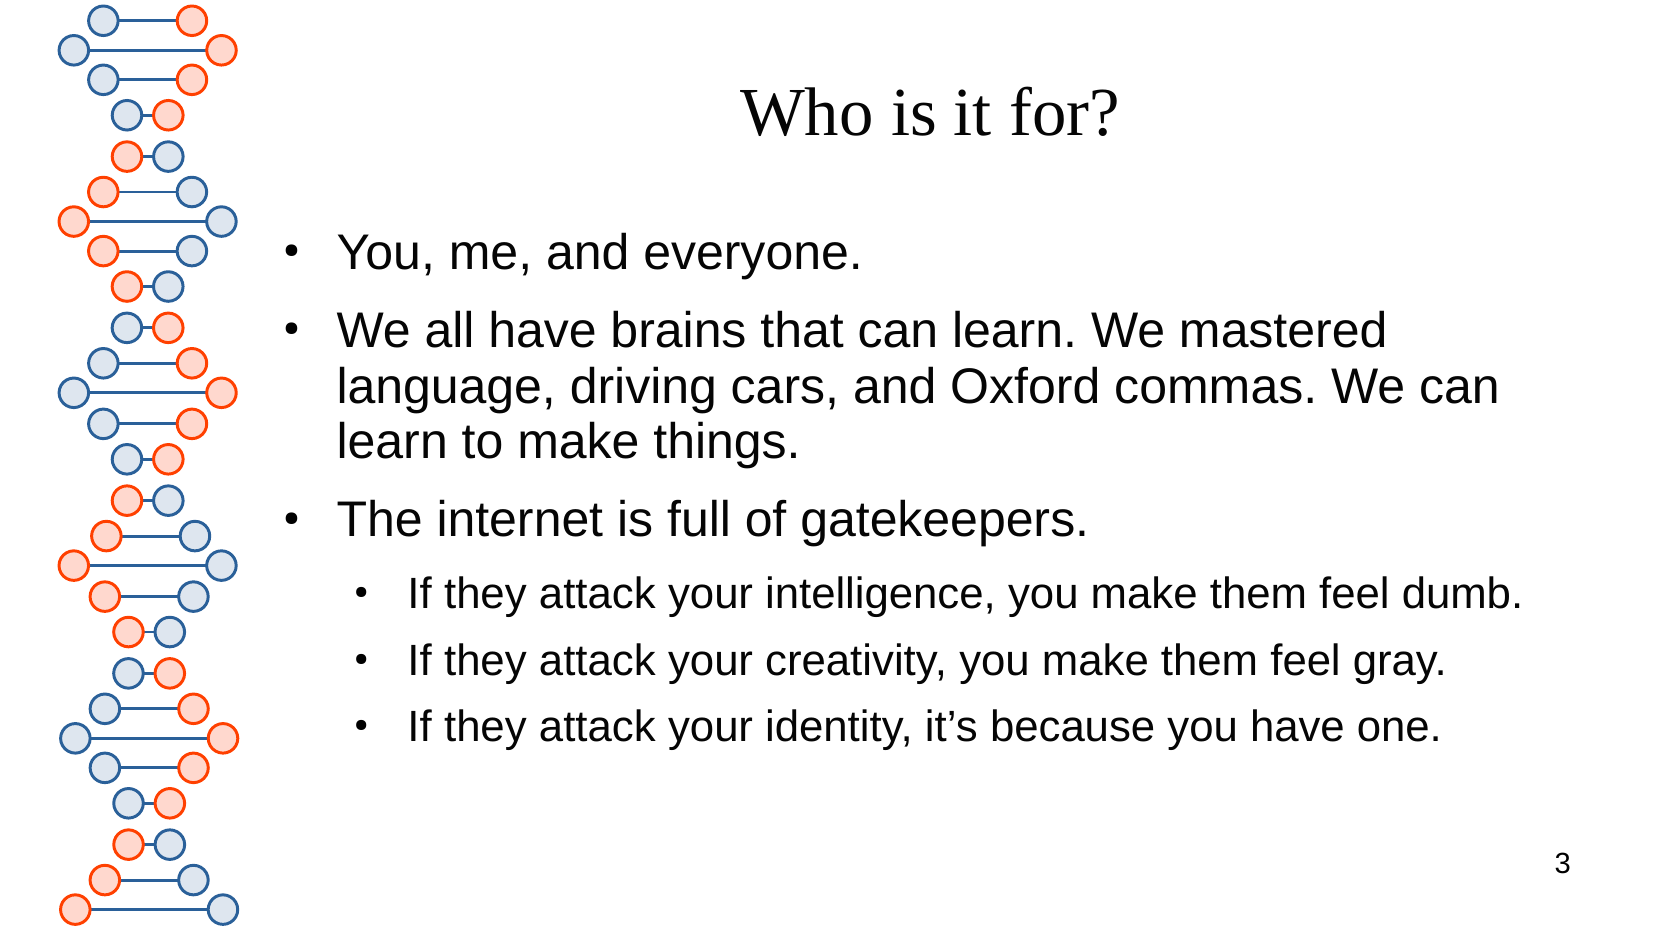

# Who is it for?
You, me, and everyone.
We all have brains that can learn. We mastered language, driving cars, and Oxford commas. We can learn to make things.
The internet is full of gatekeepers.
If they attack your intelligence, you make them feel dumb.
If they attack your creativity, you make them feel gray.
If they attack your identity, it’s because you have one.
3